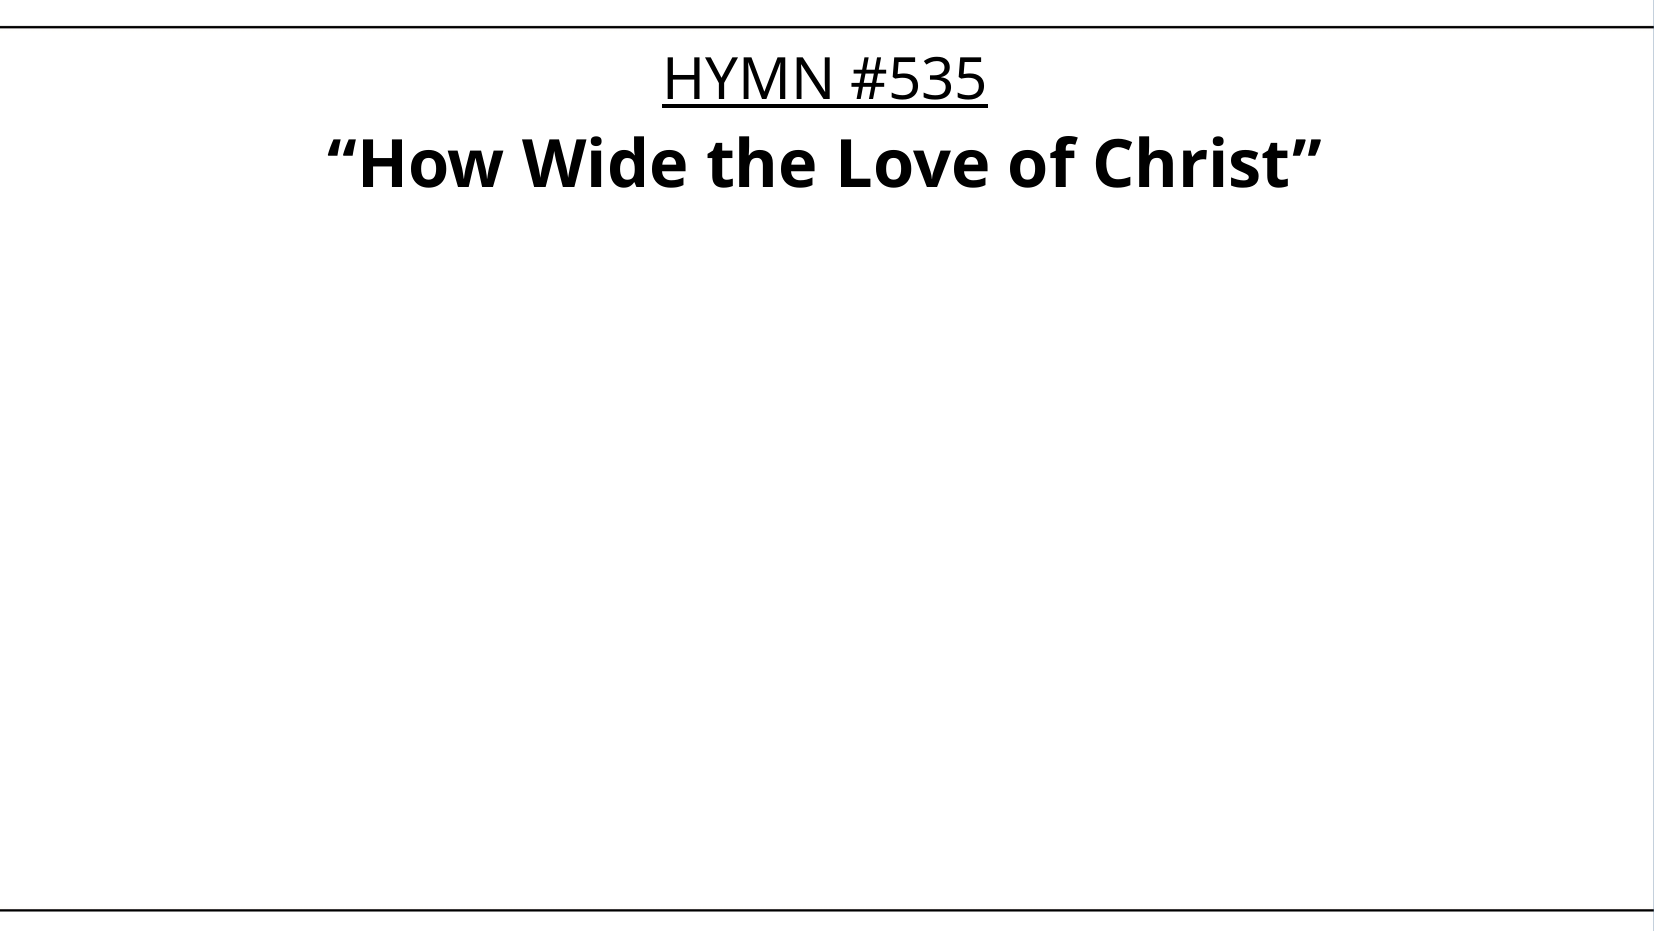

HYMN #535
“How Wide the Love of Christ”